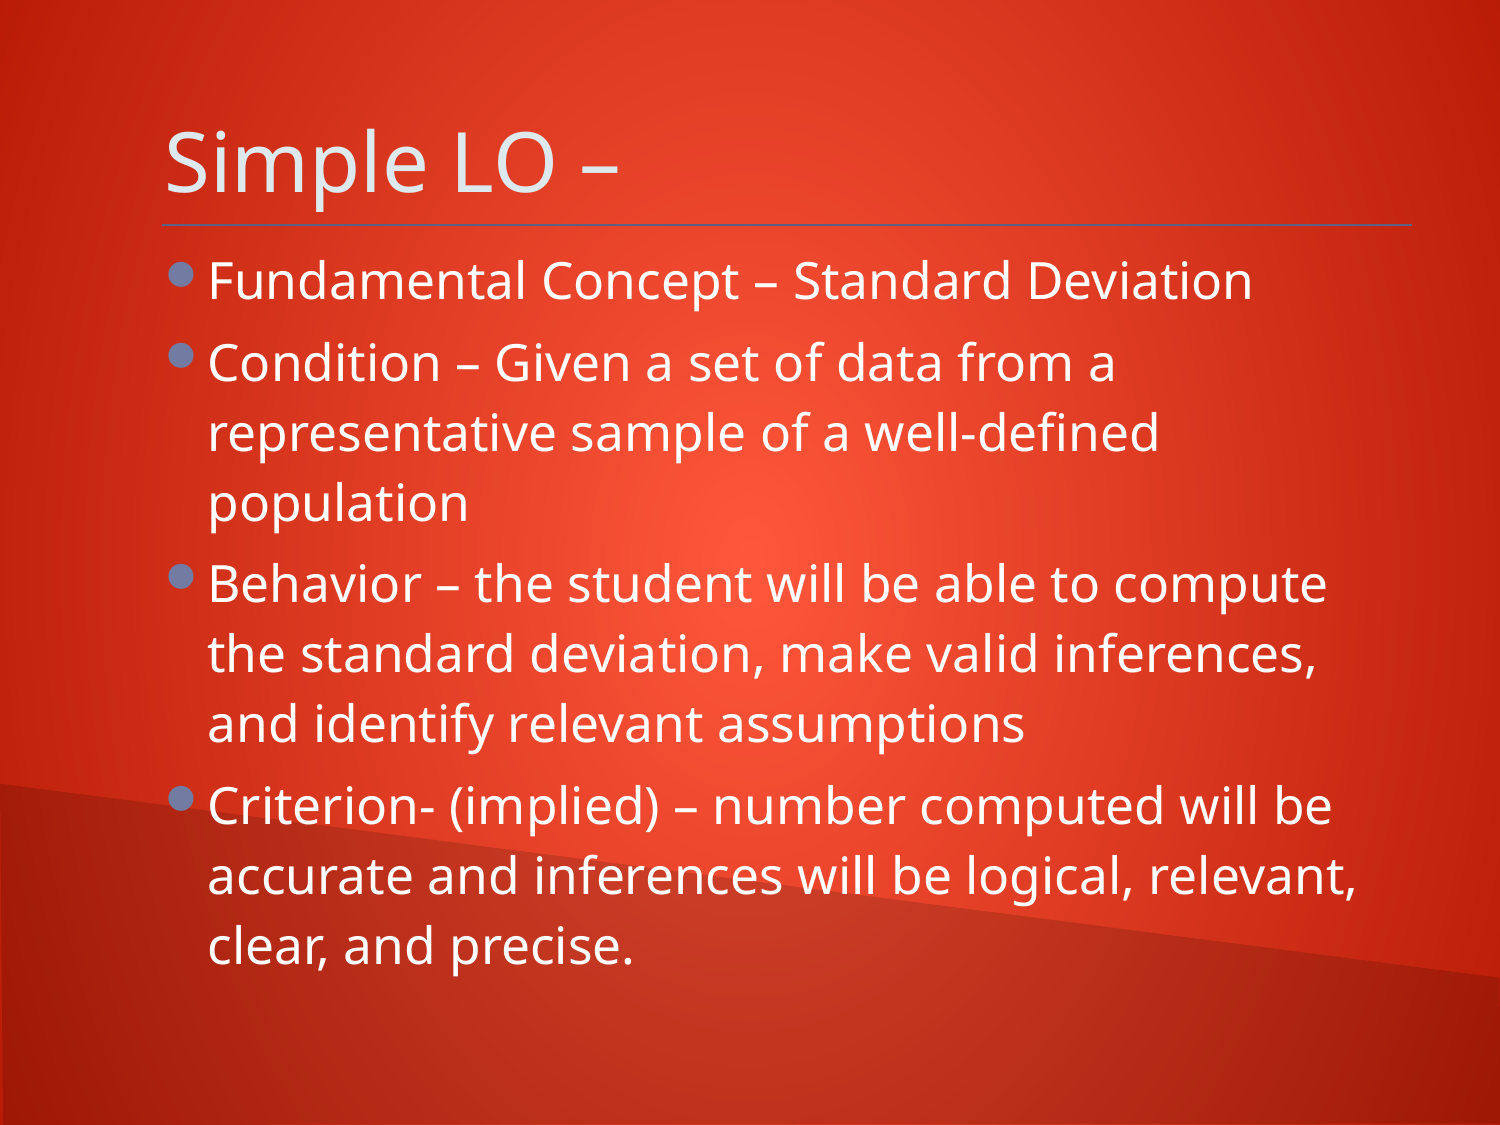

# Simple LO –
Fundamental Concept – Standard Deviation
Condition – Given a set of data from a representative sample of a well-defined population
Behavior – the student will be able to compute the standard deviation, make valid inferences, and identify relevant assumptions
Criterion- (implied) – number computed will be accurate and inferences will be logical, relevant, clear, and precise.